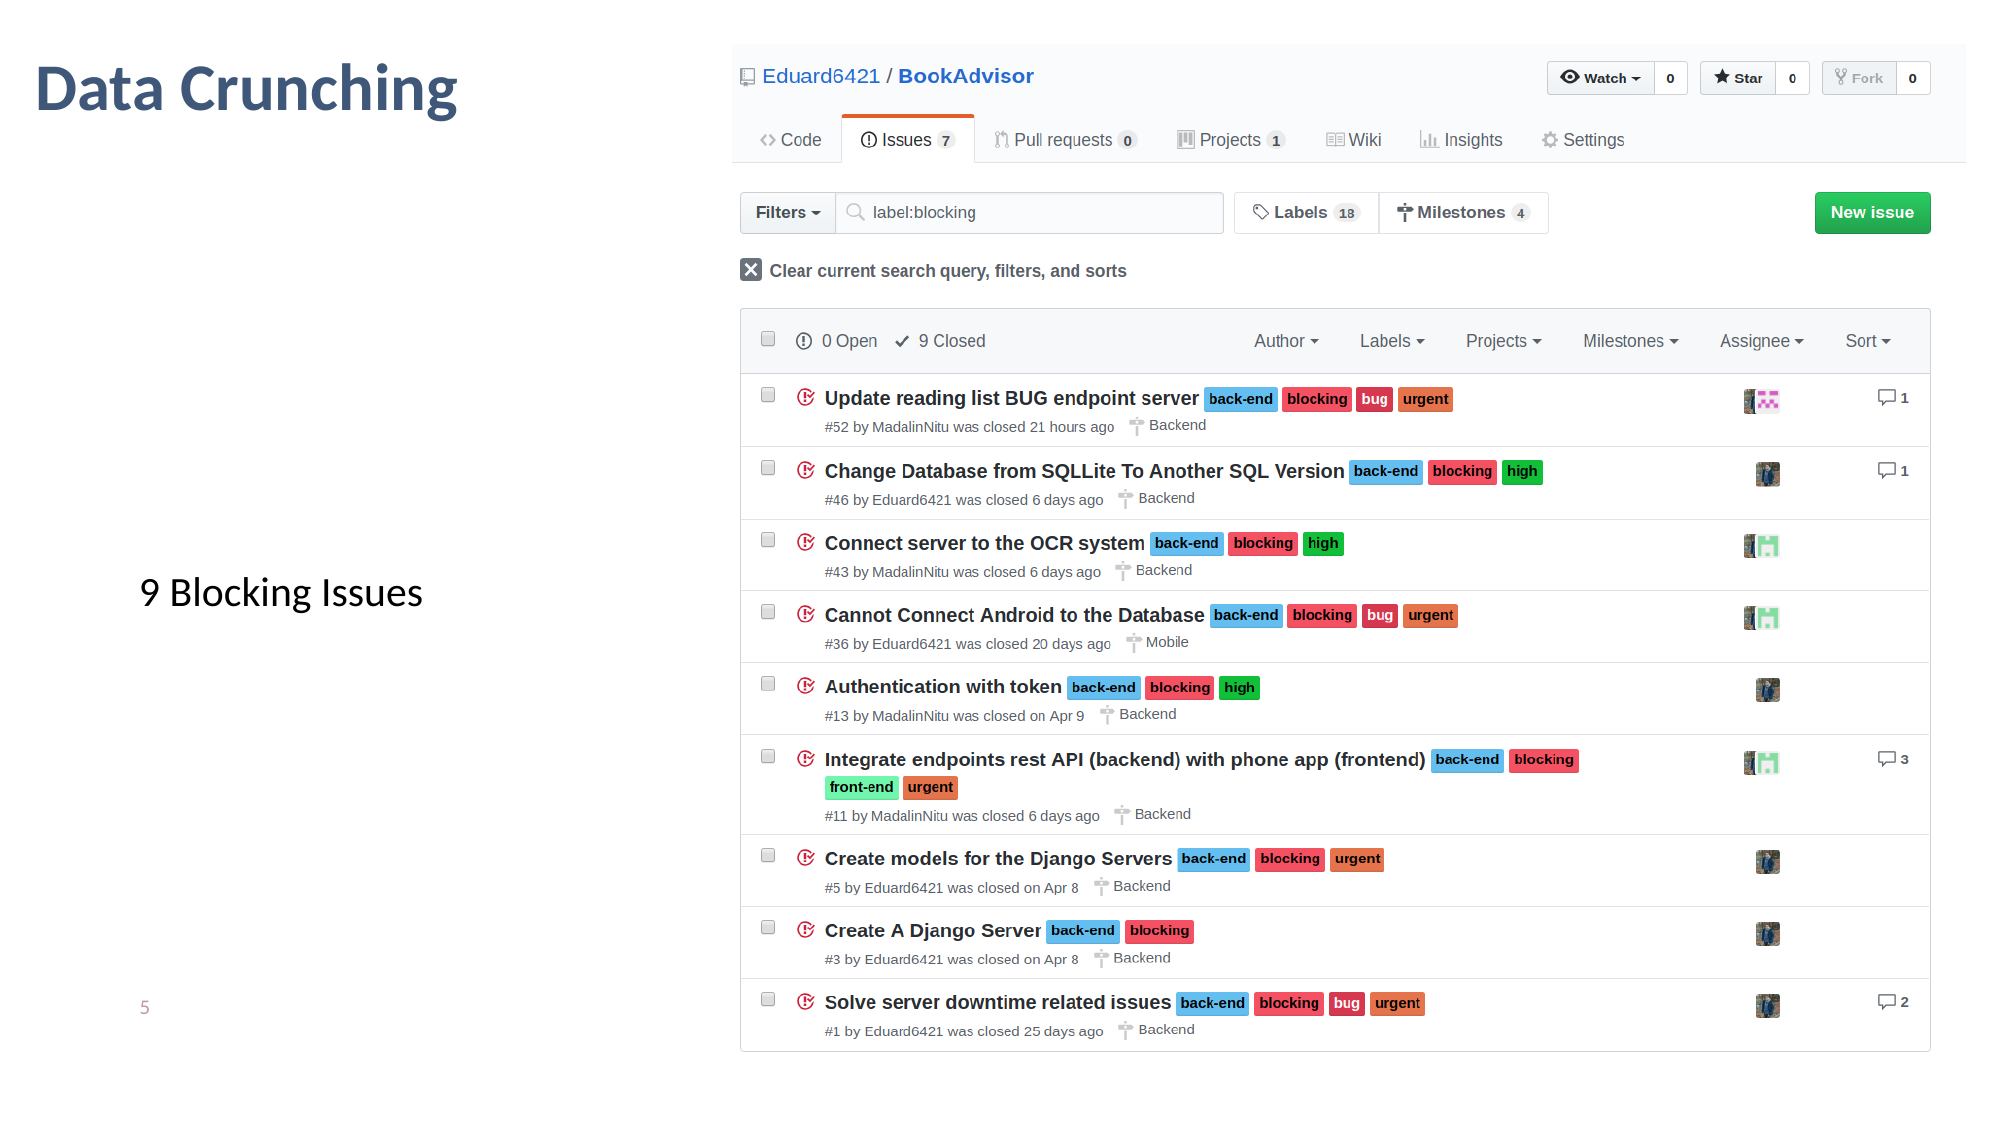

# Data Crunching
9 Blocking Issues
ADD A FOOTER